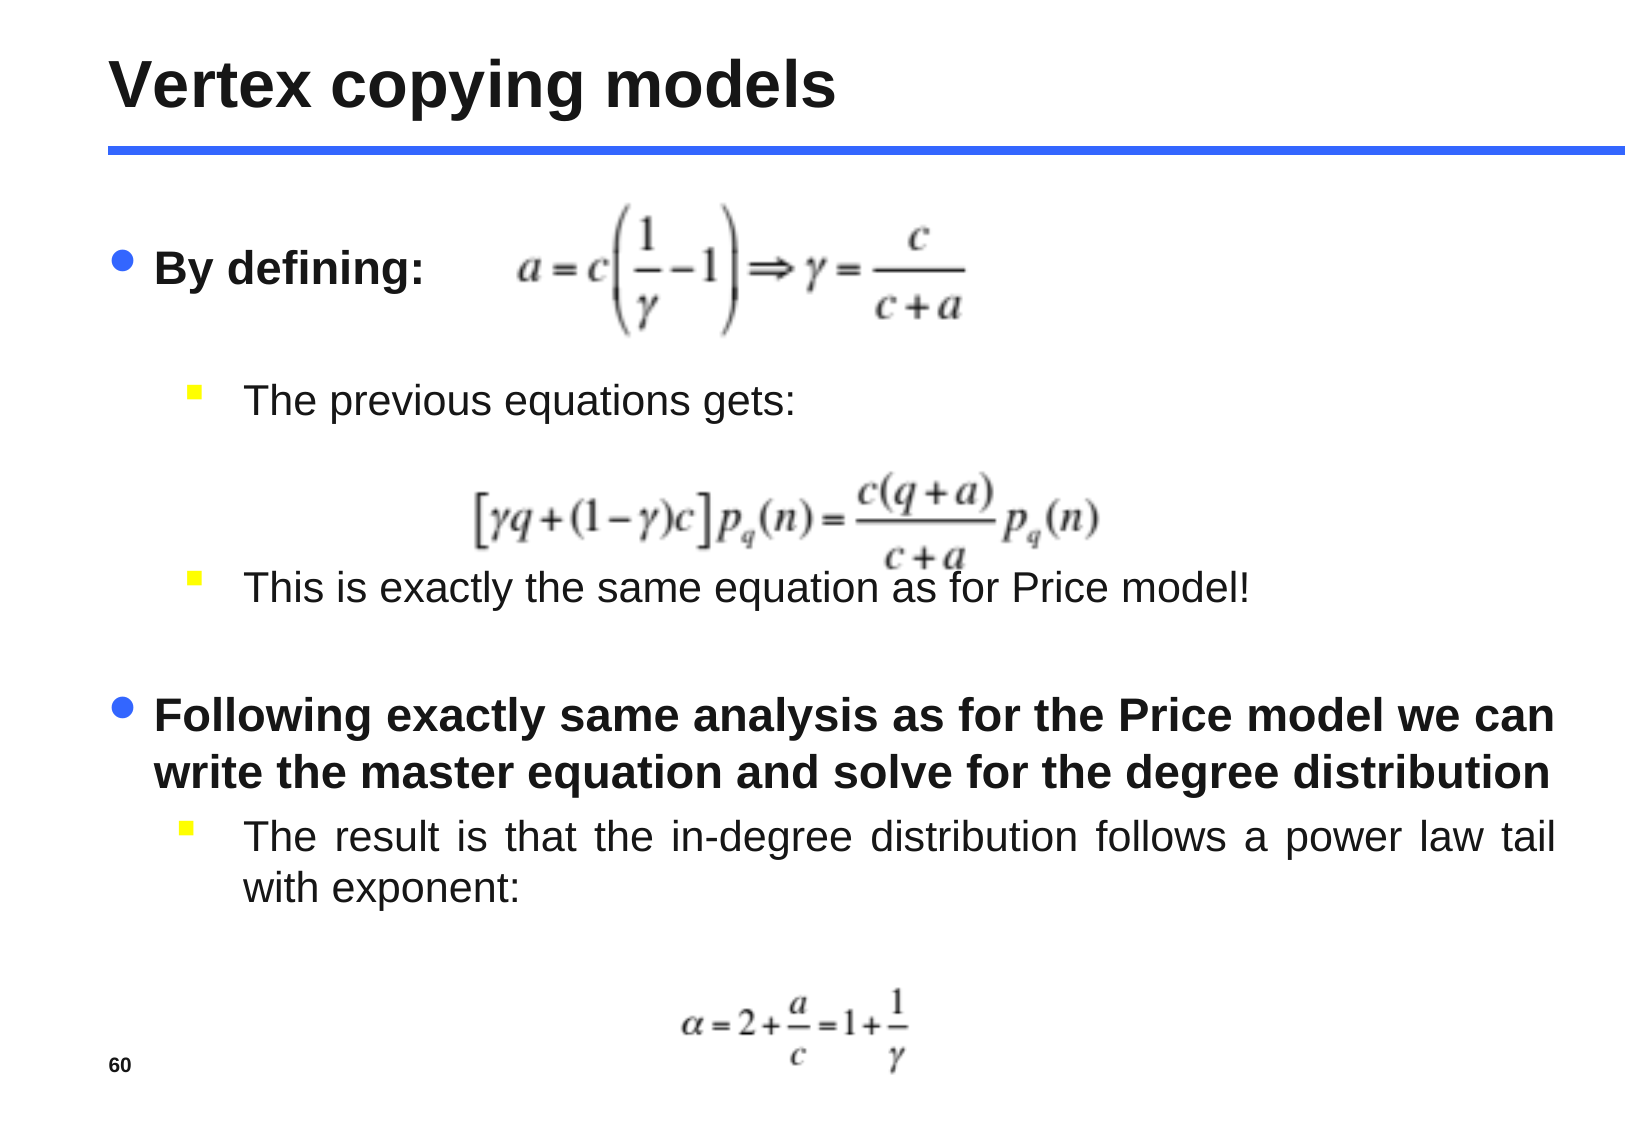

# Vertex copying models
By defining:
The previous equations gets:
This is exactly the same equation as for Price model!
Following exactly same analysis as for the Price model we can write the master equation and solve for the degree distribution
The result is that the in-degree distribution follows a power law tail with exponent: